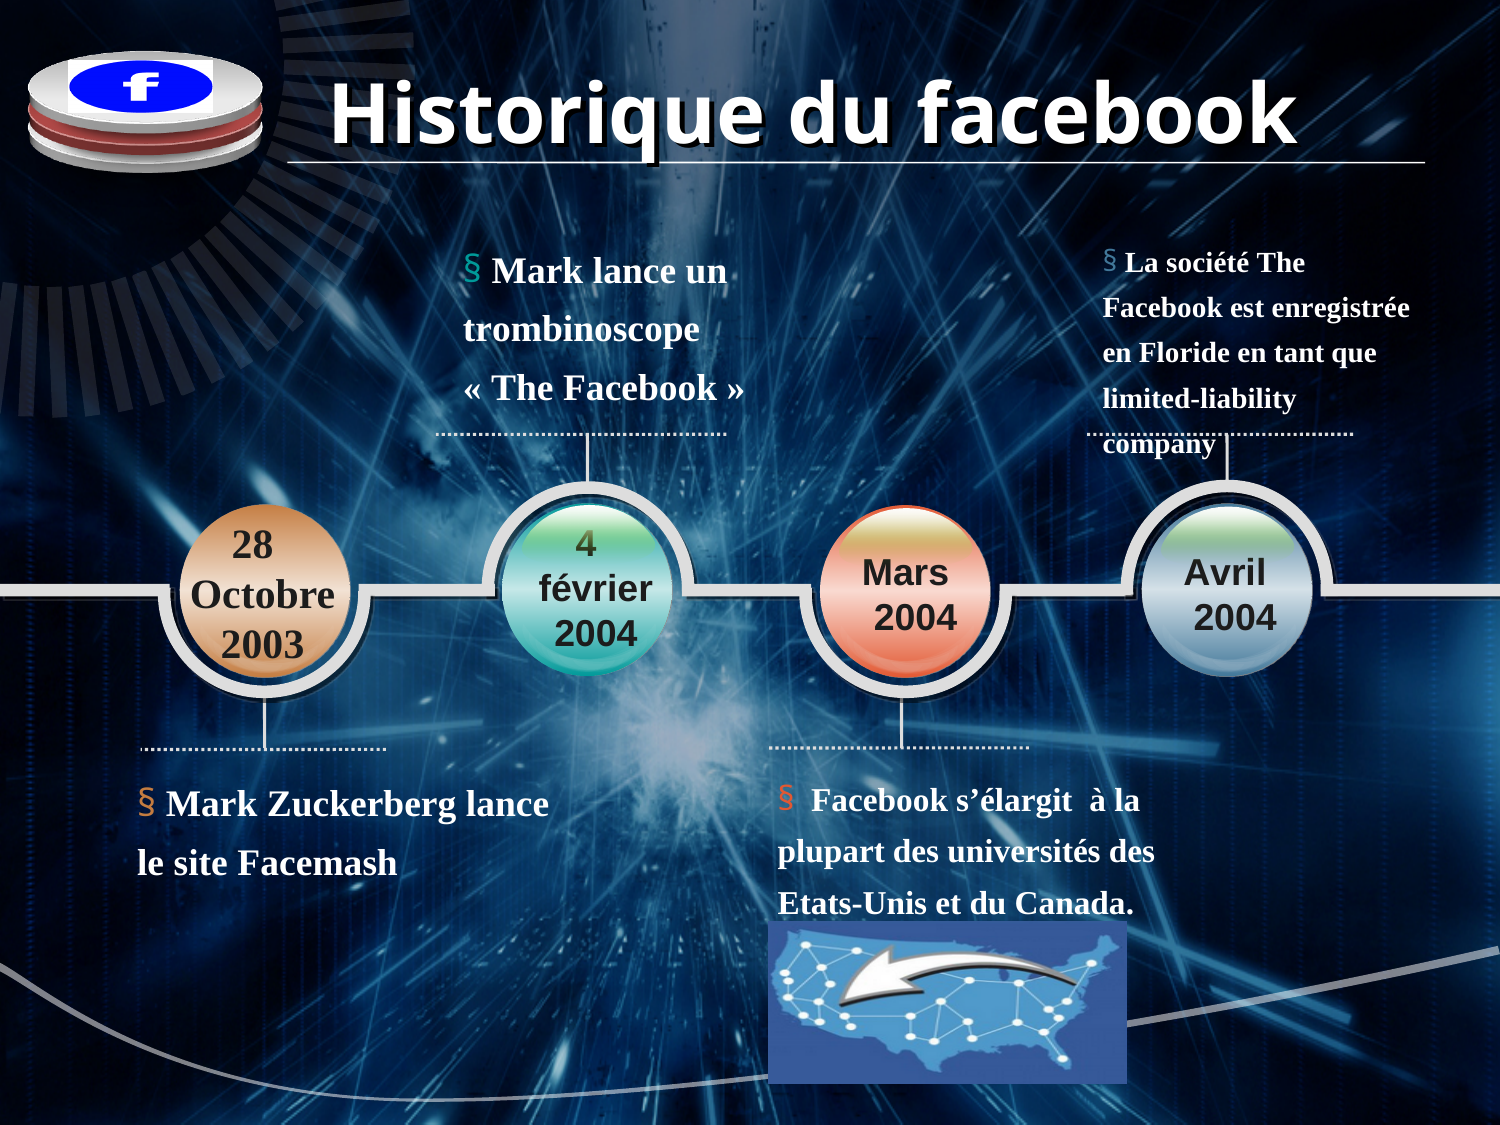

# Historique du facebook
 Mark lance un trombinoscope
« The Facebook »
 La société The Facebook est enregistrée en Floride en tant que limited-liability company
28 Octobre 2003
4 février 2004
Mars 2004
Avril 2004
 Mark Zuckerberg lance le site Facemash
 Facebook s’élargit à la plupart des universités des Etats-Unis et du Canada.